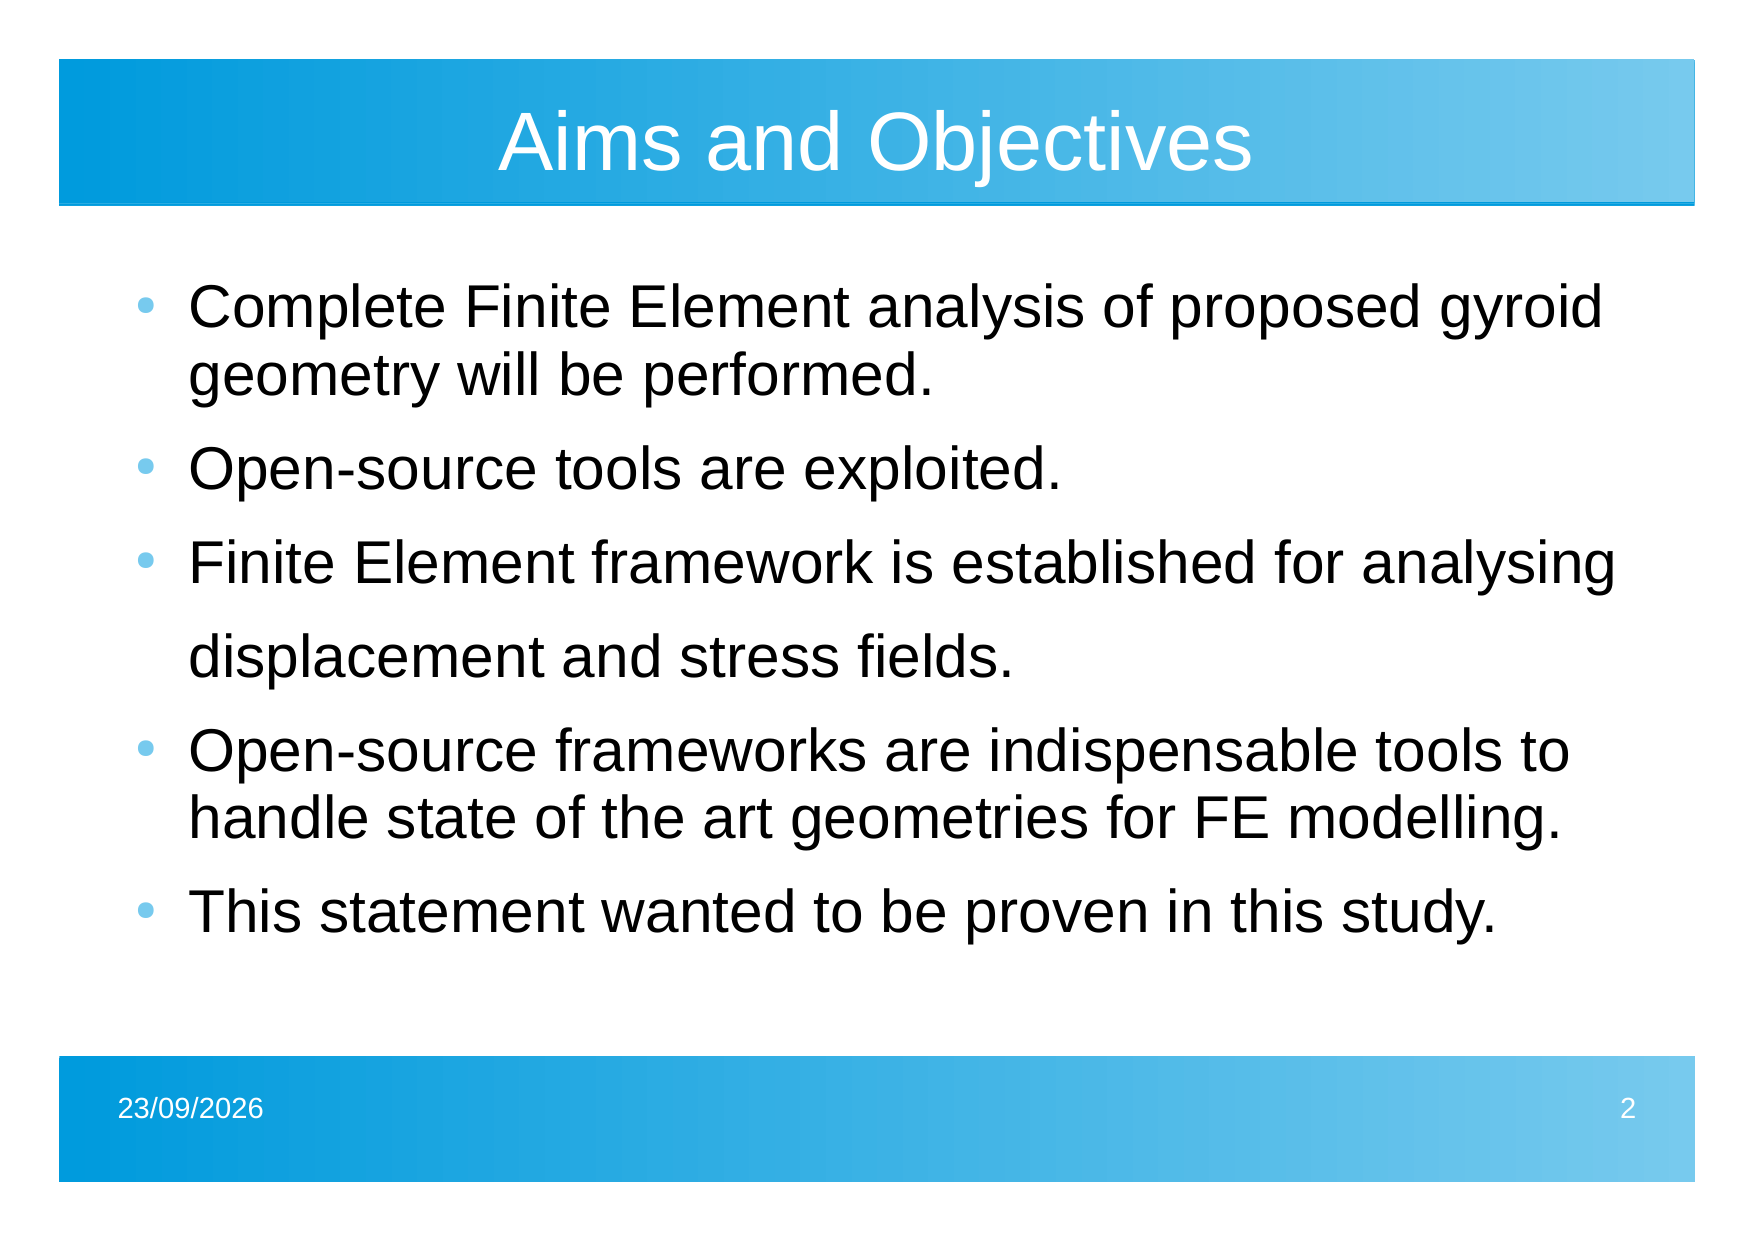

# Aims and Objectives
Complete Finite Element analysis of proposed gyroid geometry will be performed.
Open-source tools are exploited.
Finite Element framework is established for analysing
displacement and stress fields.
Open-source frameworks are indispensable tools to handle state of the art geometries for FE modelling.
This statement wanted to be proven in this study.
2